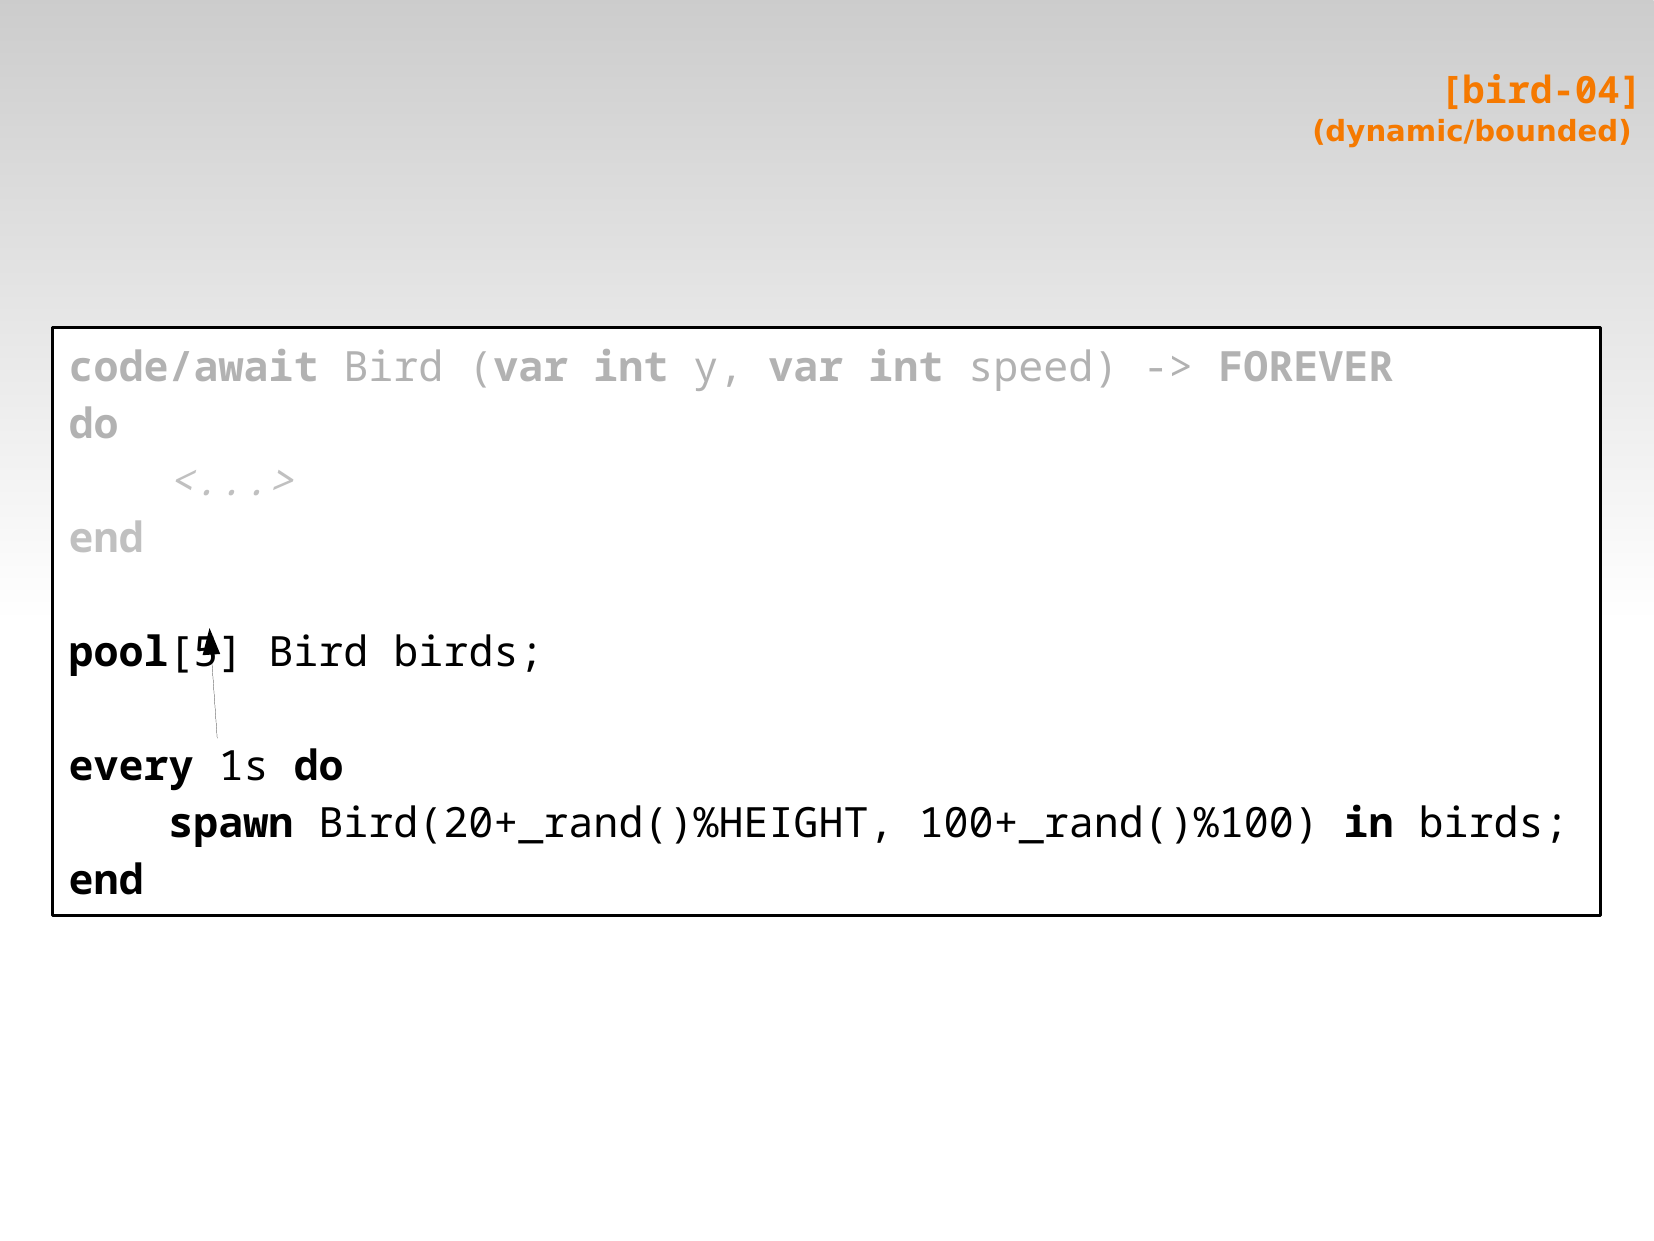

# [bird-04] (dynamic/bounded)
code/await Bird (var int y, var int speed) -> FOREVER
do
 <...>
end
pool[5] Bird birds;
every 1s do
 spawn Bird(20+_rand()%HEIGHT, 100+_rand()%100) in birds;
end